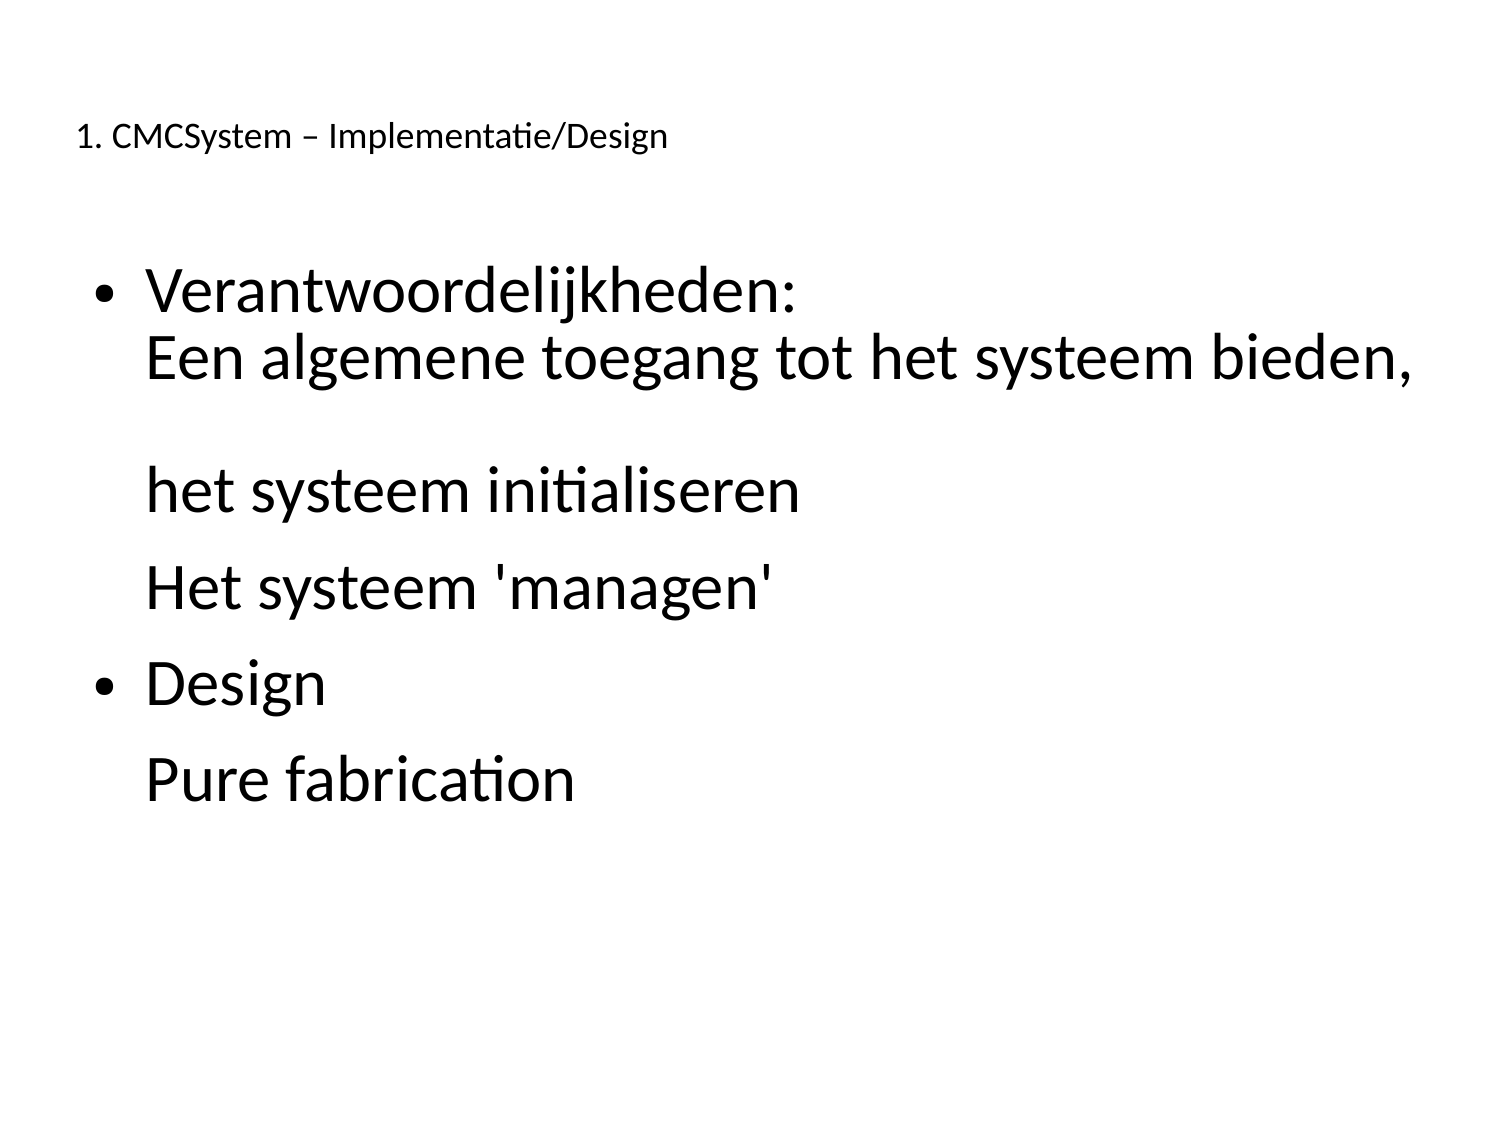

# 1. CMCSystem – Implementatie/Design
Verantwoordelijkheden:
Een algemene toegang tot het systeem bieden,
het systeem initialiseren
Het systeem 'managen'
Design
Pure fabrication